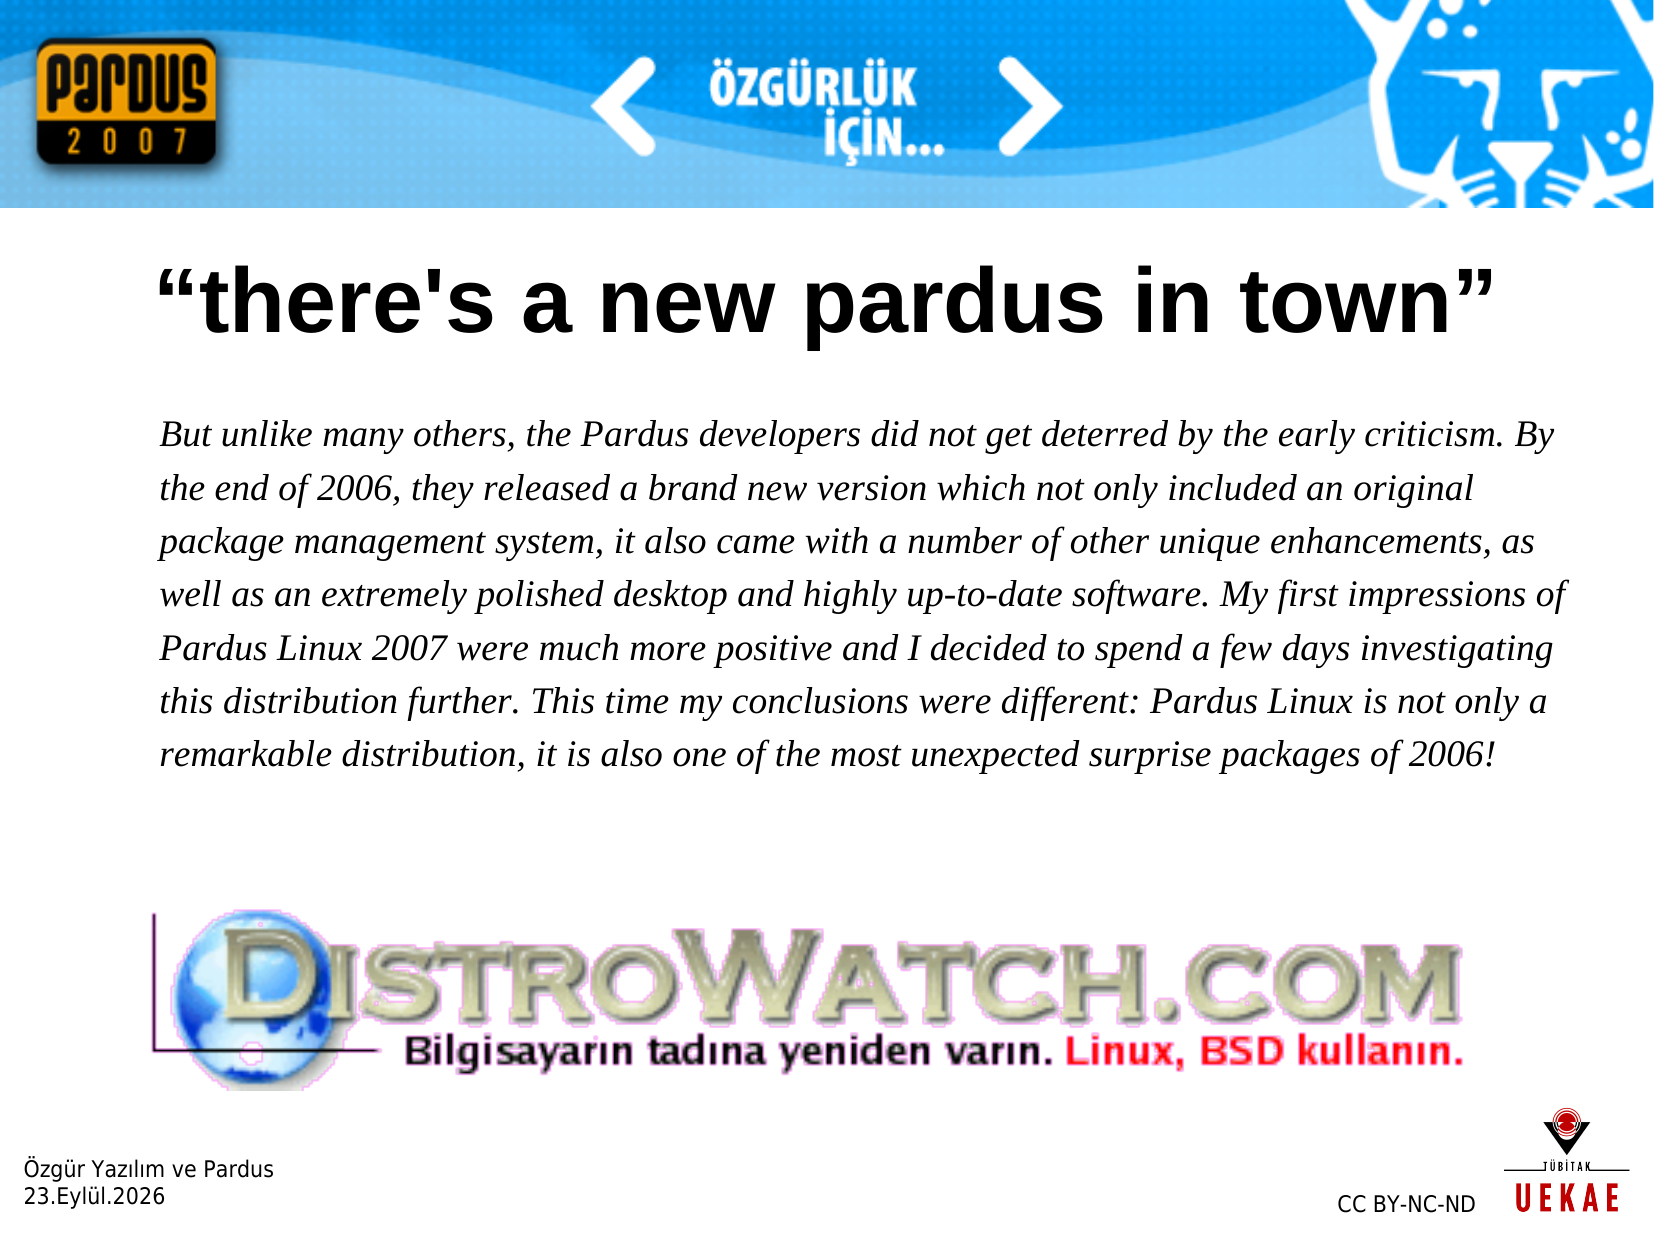

# “there's a new pardus in town”
But unlike many others, the Pardus developers did not get deterred by the early criticism. By the end of 2006, they released a brand new version which not only included an original package management system, it also came with a number of other unique enhancements, as well as an extremely polished desktop and highly up-to-date software. My first impressions of Pardus Linux 2007 were much more positive and I decided to spend a few days investigating this distribution further. This time my conclusions were different: Pardus Linux is not only a remarkable distribution, it is also one of the most unexpected surprise packages of 2006!